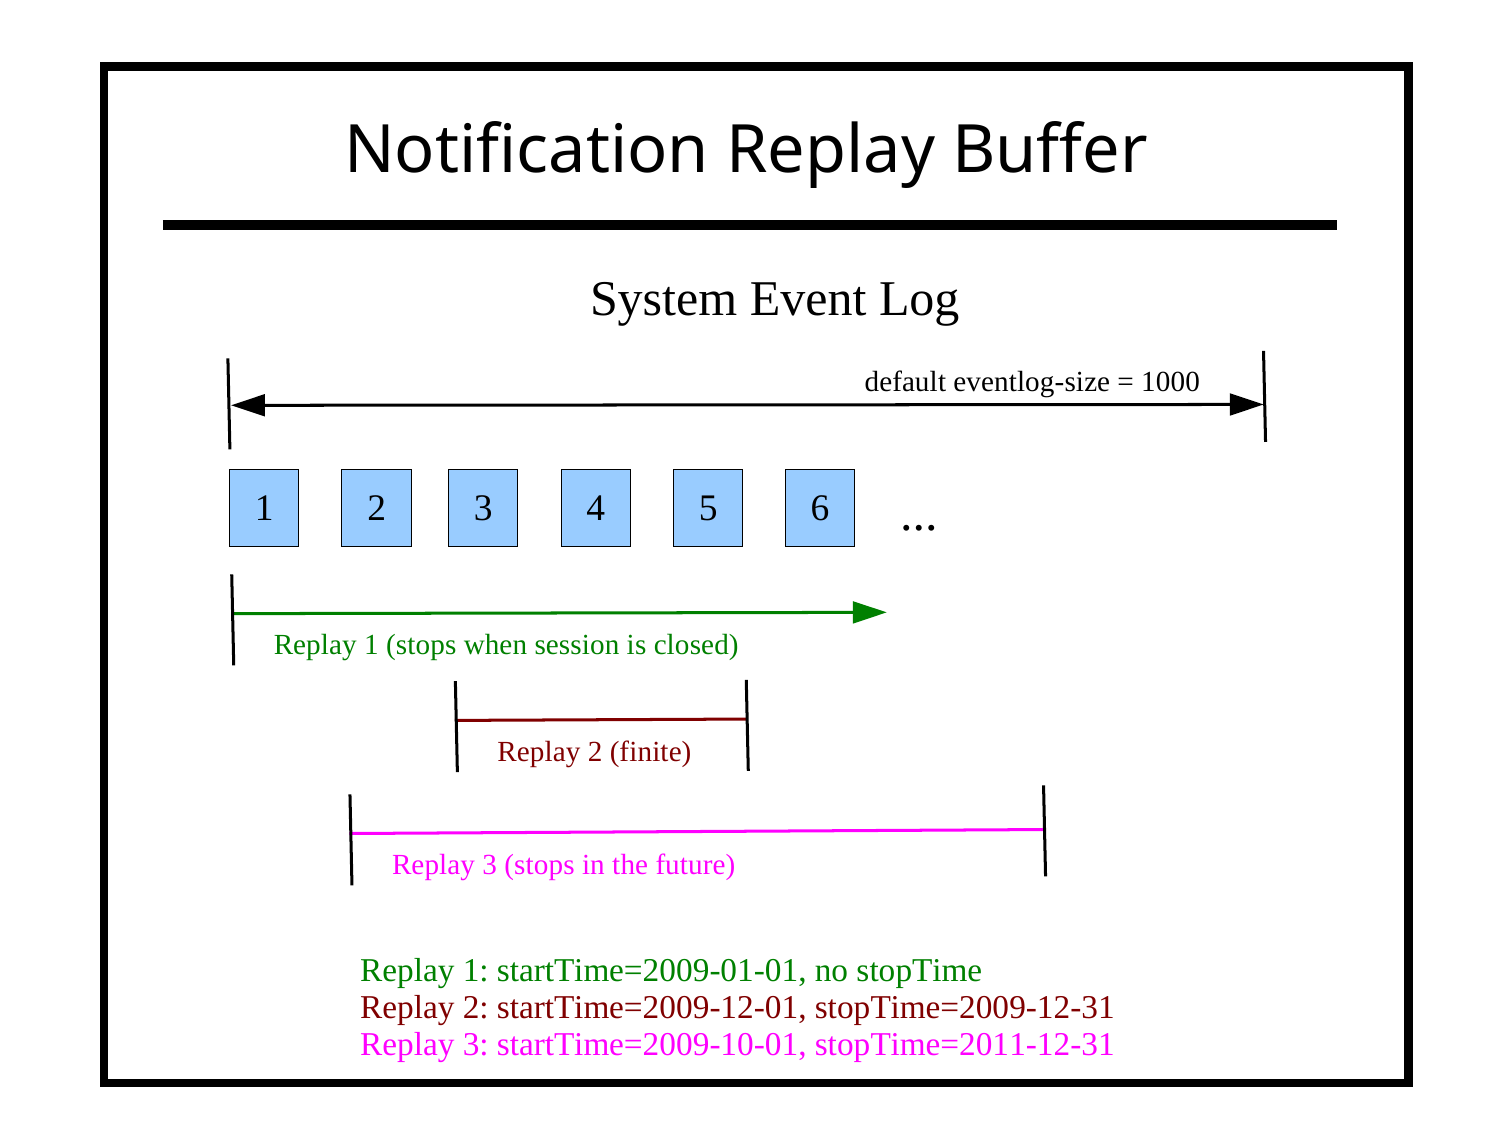

# Notification Replay Buffer
System Event Log
default eventlog-size = 1000
1
2
3
4
5
6
...
Replay 1 (stops when session is closed)
Replay 2 (finite)
Replay 3 (stops in the future)
Replay 1: startTime=2009-01-01, no stopTime
Replay 2: startTime=2009-12-01, stopTime=2009-12-31
Replay 3: startTime=2009-10-01, stopTime=2011-12-31